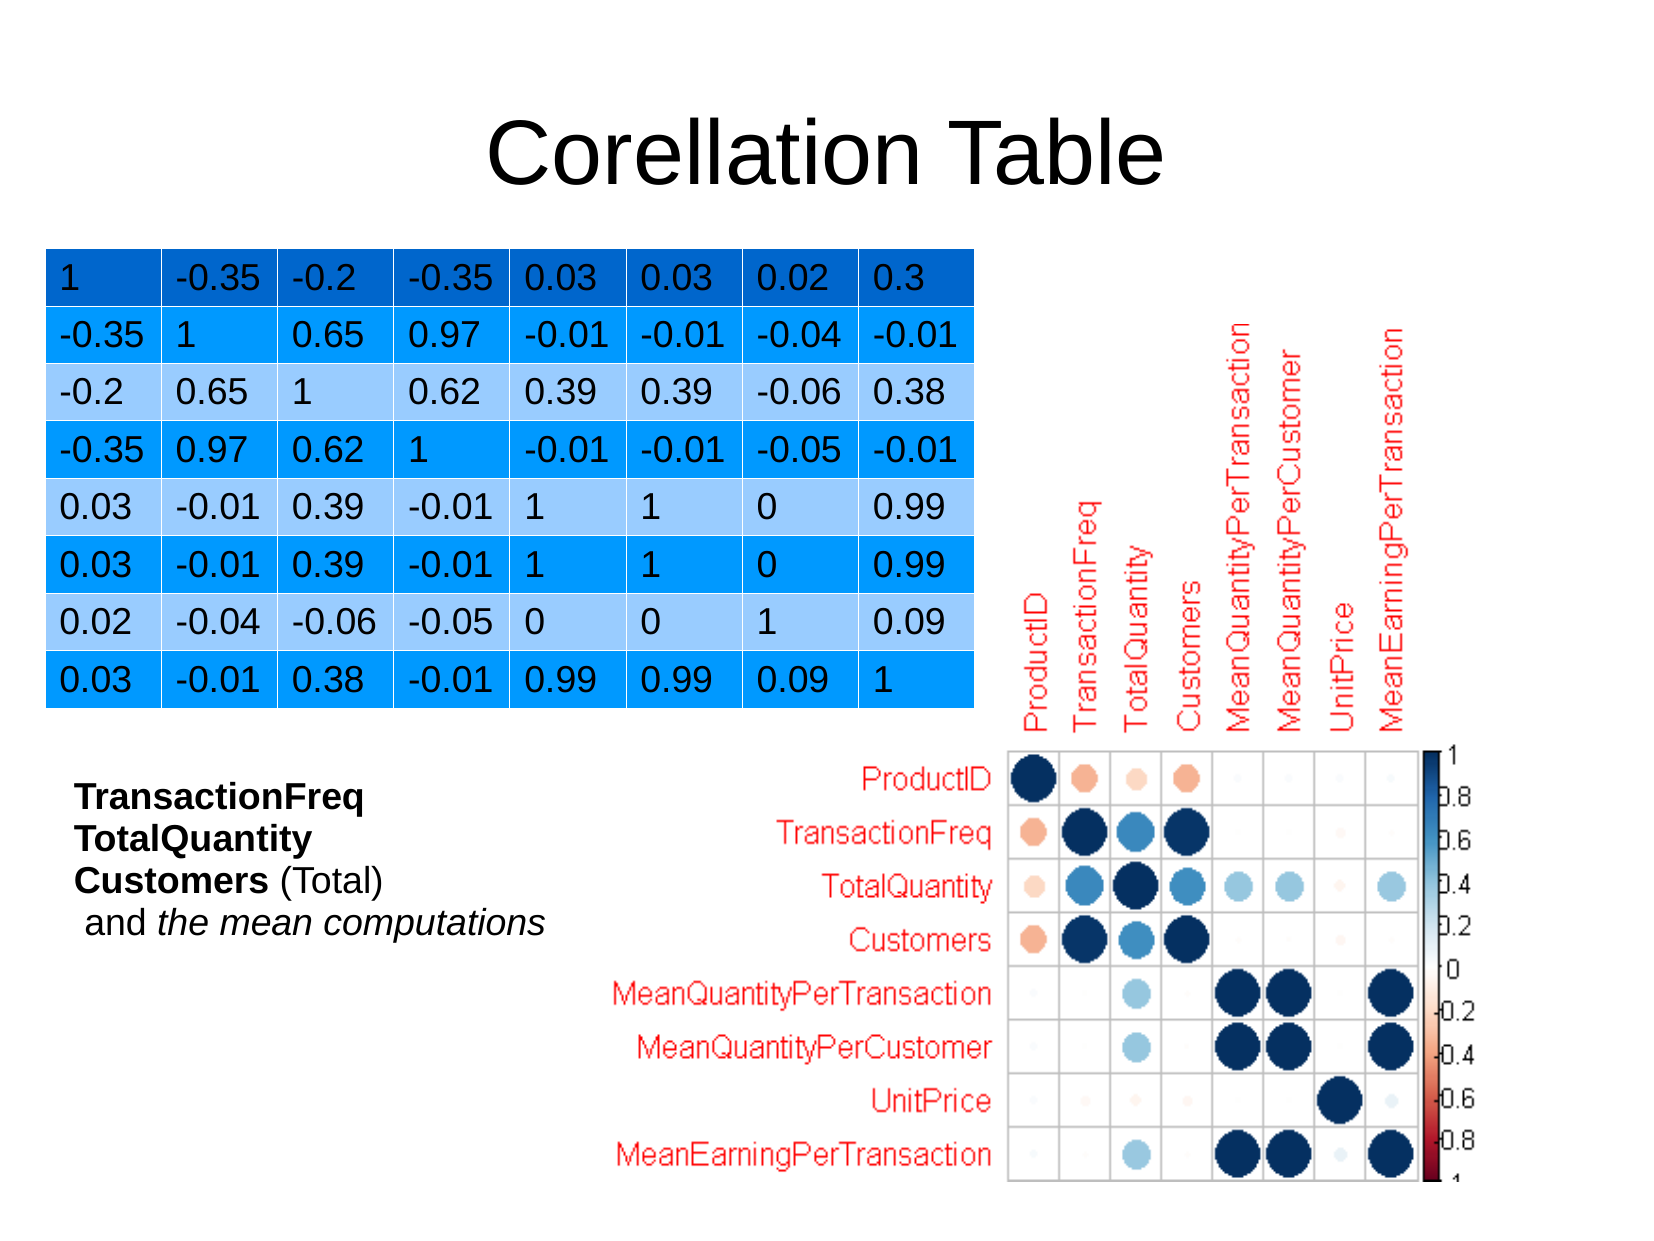

# Corellation Table
| 1 | -0.35 | -0.2 | -0.35 | 0.03 | 0.03 | 0.02 | 0.3 |
| --- | --- | --- | --- | --- | --- | --- | --- |
| -0.35 | 1 | 0.65 | 0.97 | -0.01 | -0.01 | -0.04 | -0.01 |
| -0.2 | 0.65 | 1 | 0.62 | 0.39 | 0.39 | -0.06 | 0.38 |
| -0.35 | 0.97 | 0.62 | 1 | -0.01 | -0.01 | -0.05 | -0.01 |
| 0.03 | -0.01 | 0.39 | -0.01 | 1 | 1 | 0 | 0.99 |
| 0.03 | -0.01 | 0.39 | -0.01 | 1 | 1 | 0 | 0.99 |
| 0.02 | -0.04 | -0.06 | -0.05 | 0 | 0 | 1 | 0.09 |
| 0.03 | -0.01 | 0.38 | -0.01 | 0.99 | 0.99 | 0.09 | 1 |
TransactionFreq TotalQuantity
Customers (Total)
 and the mean computations